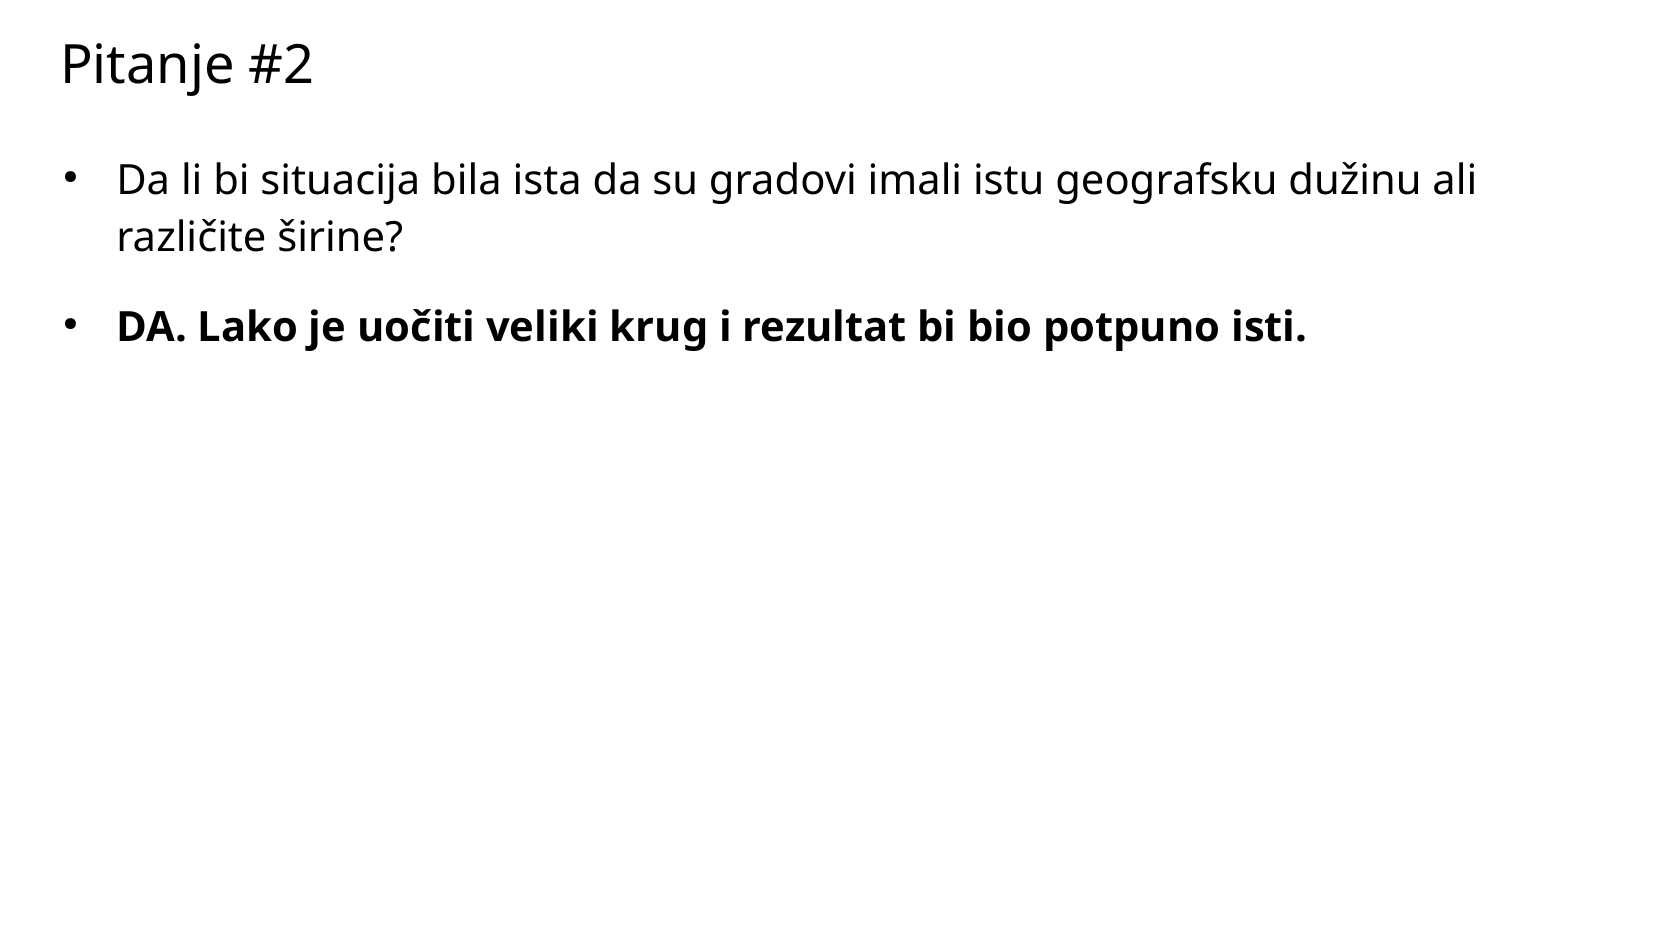

# Pitanje #2
Da li bi situacija bila ista da su gradovi imali istu geografsku dužinu ali različite širine?
DA. Lako je uočiti veliki krug i rezultat bi bio potpuno isti.